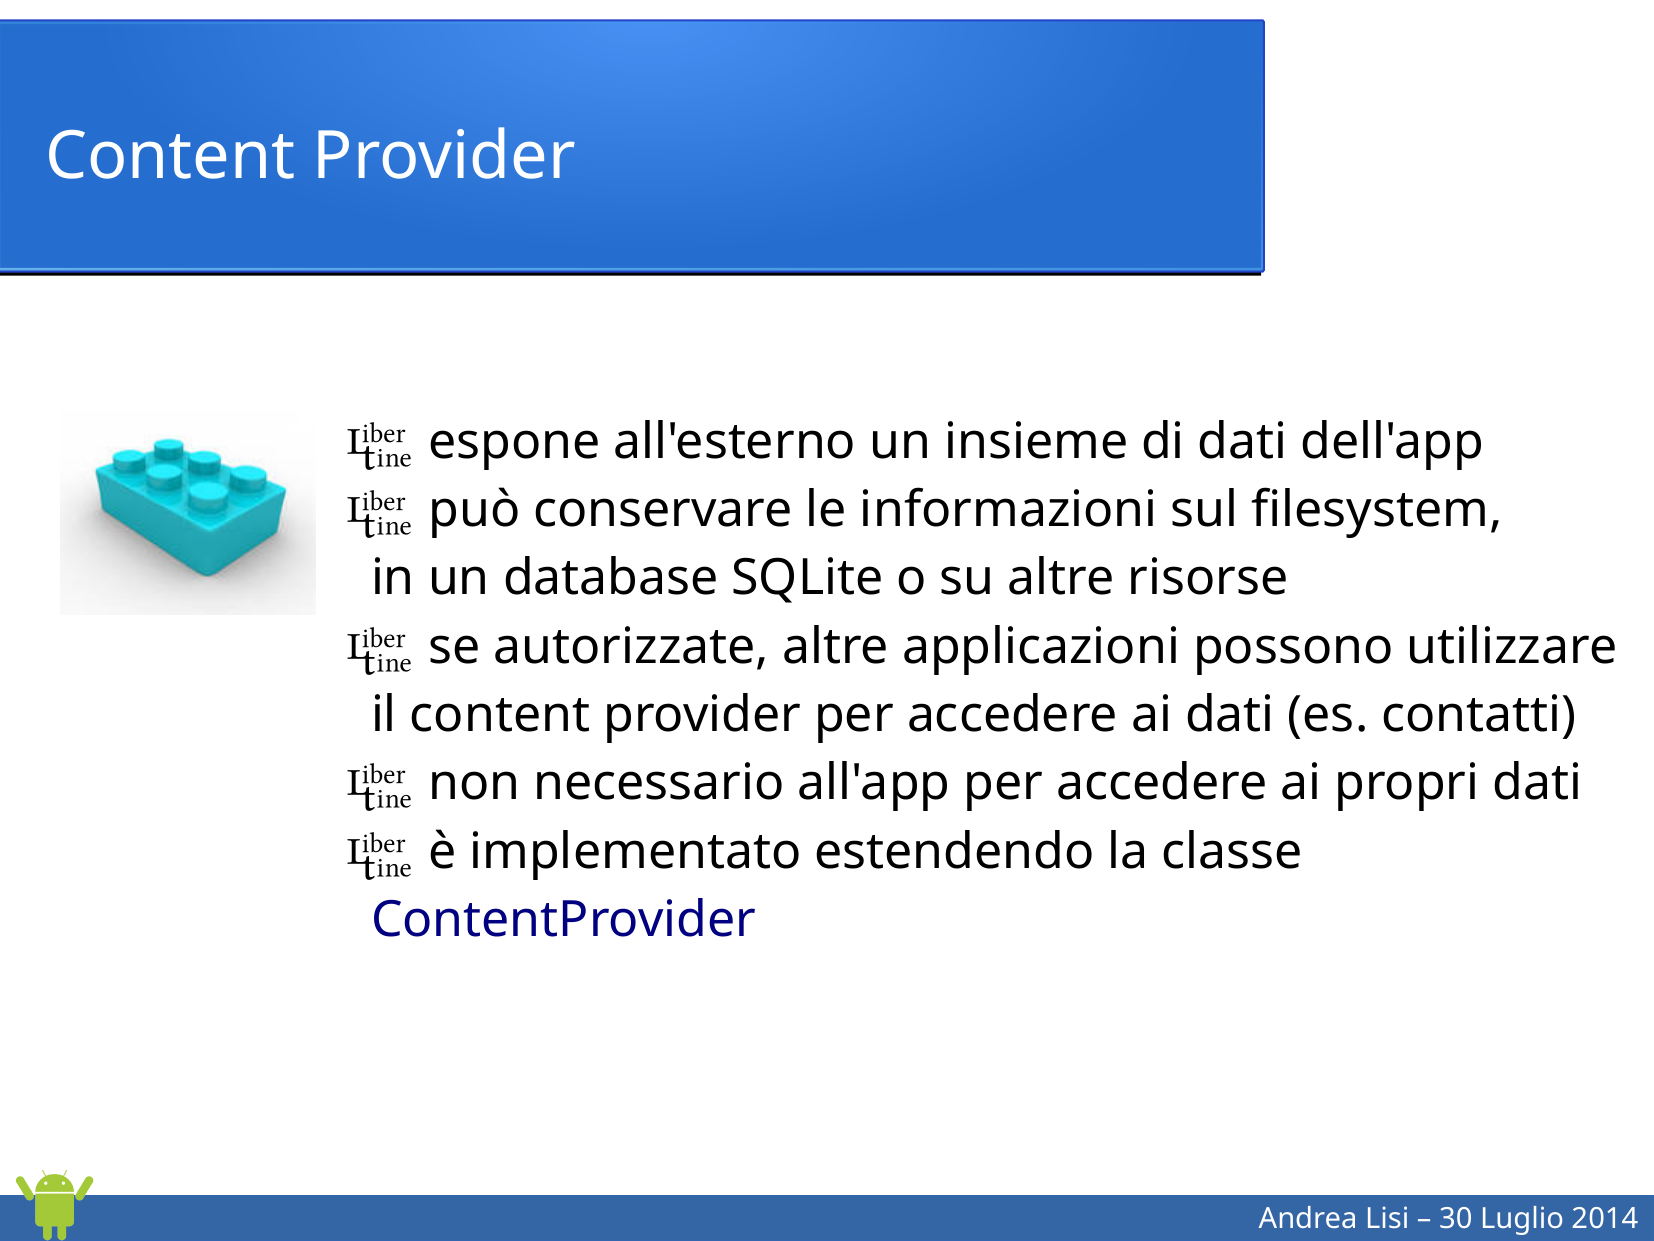

# Content Provider
 espone all'esterno un insieme di dati dell'app
 può conservare le informazioni sul filesystem,
 in un database SQLite o su altre risorse
 se autorizzate, altre applicazioni possono utilizzare
 il content provider per accedere ai dati (es. contatti)
 non necessario all'app per accedere ai propri dati
 è implementato estendendo la classe
 ContentProvider
Andrea Lisi – 30 Luglio 2014